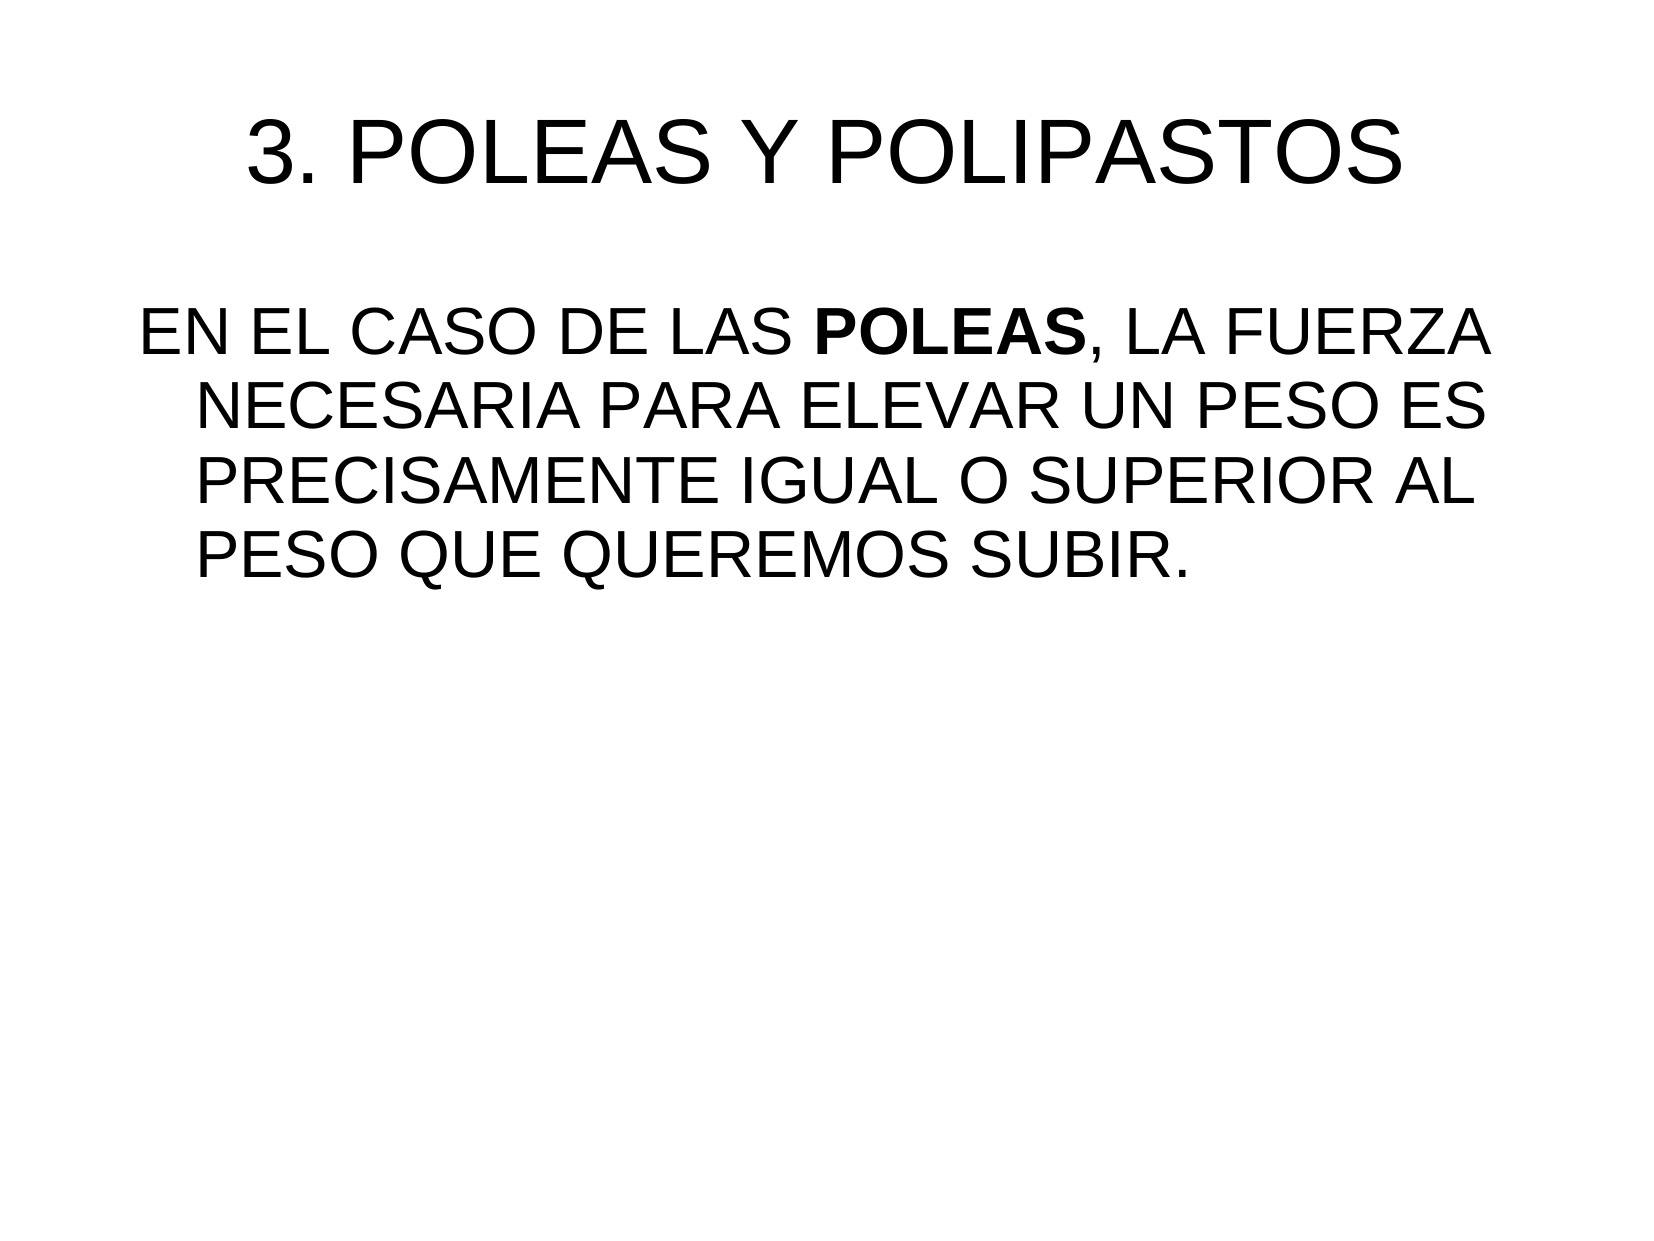

# 3. POLEAS Y POLIPASTOS
EN EL CASO DE LAS POLEAS, LA FUERZA NECESARIA PARA ELEVAR UN PESO ES PRECISAMENTE IGUAL O SUPERIOR AL PESO QUE QUEREMOS SUBIR.